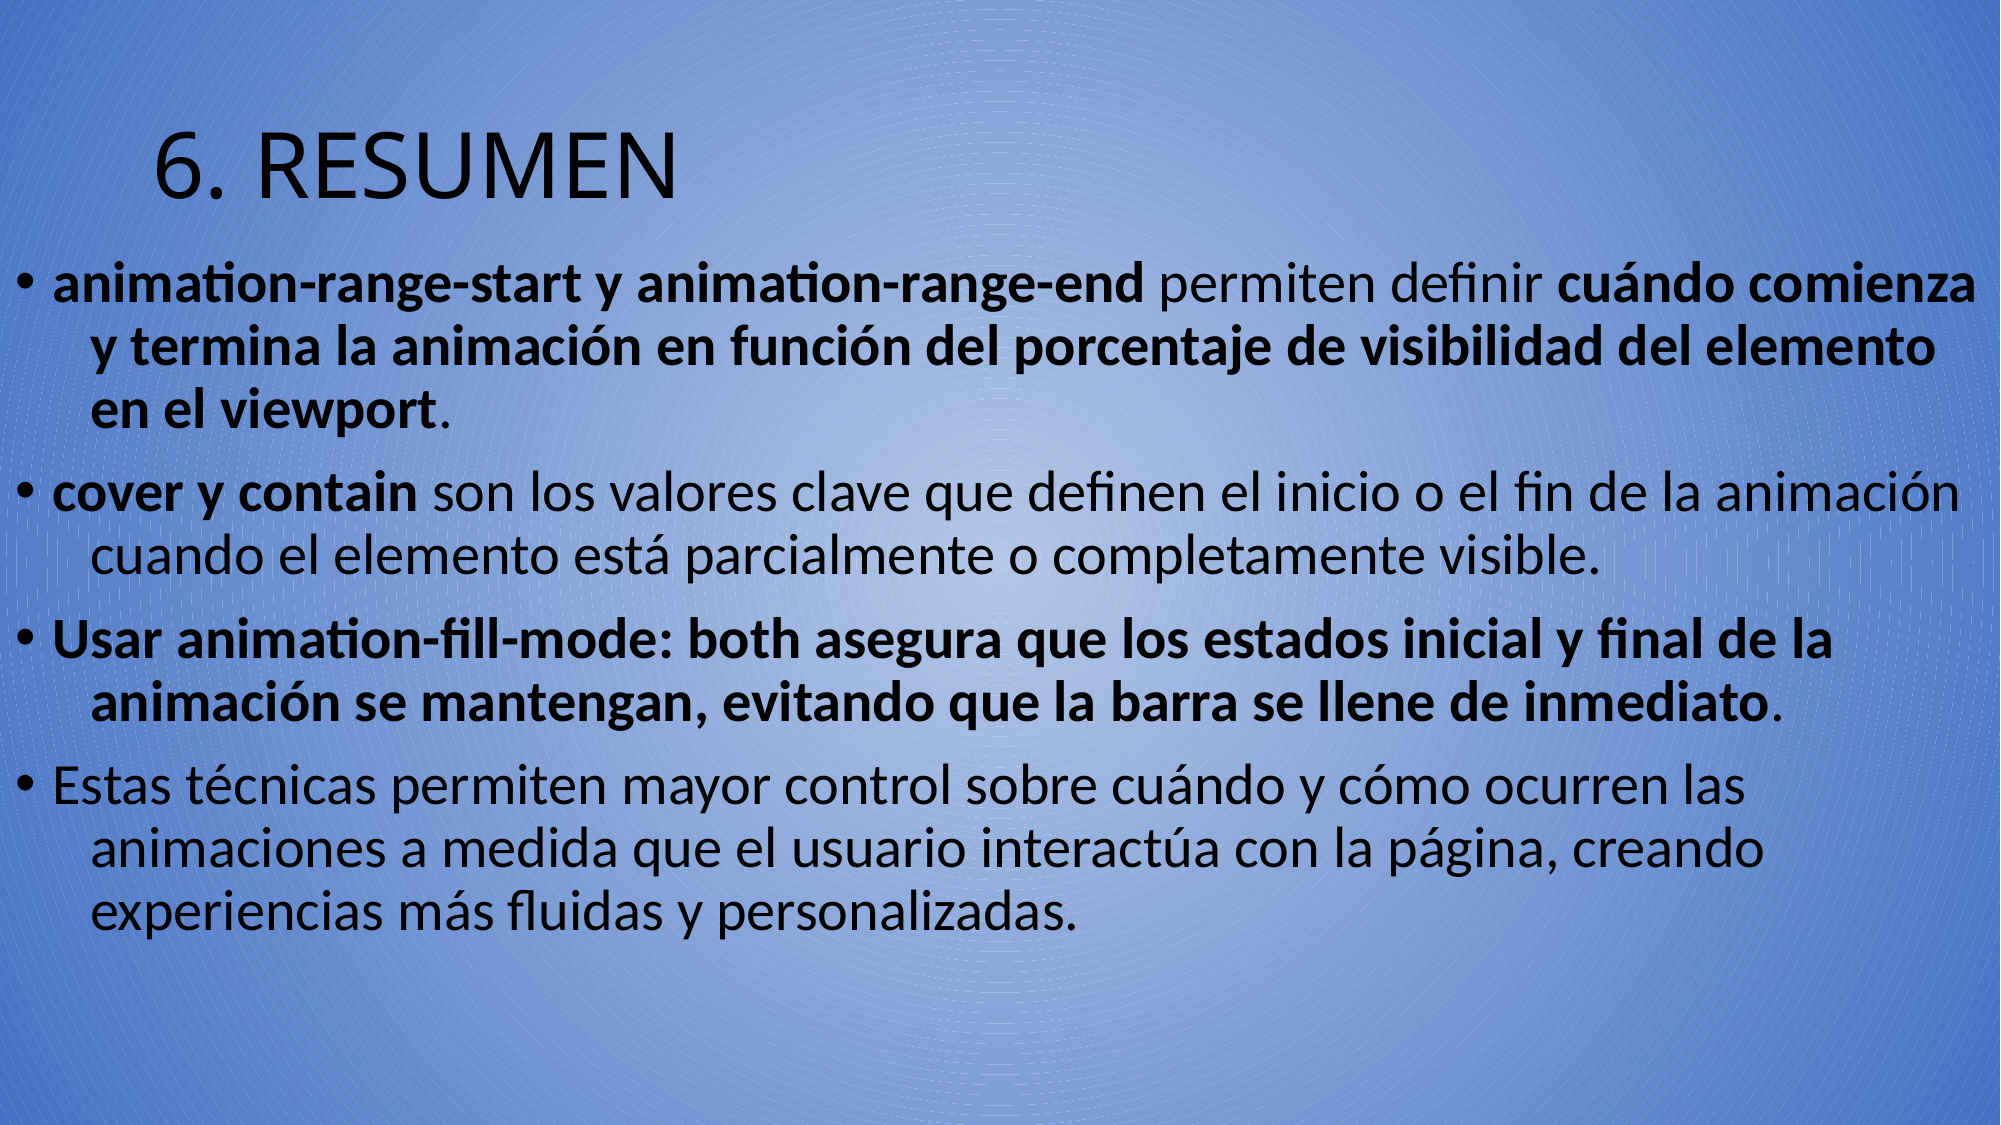

# 6. RESUMEN
animation-range-start y animation-range-end permiten definir cuándo comienza y termina la animación en función del porcentaje de visibilidad del elemento en el viewport.
cover y contain son los valores clave que definen el inicio o el fin de la animación cuando el elemento está parcialmente o completamente visible.
Usar animation-fill-mode: both asegura que los estados inicial y final de la animación se mantengan, evitando que la barra se llene de inmediato.
Estas técnicas permiten mayor control sobre cuándo y cómo ocurren las animaciones a medida que el usuario interactúa con la página, creando experiencias más fluidas y personalizadas.